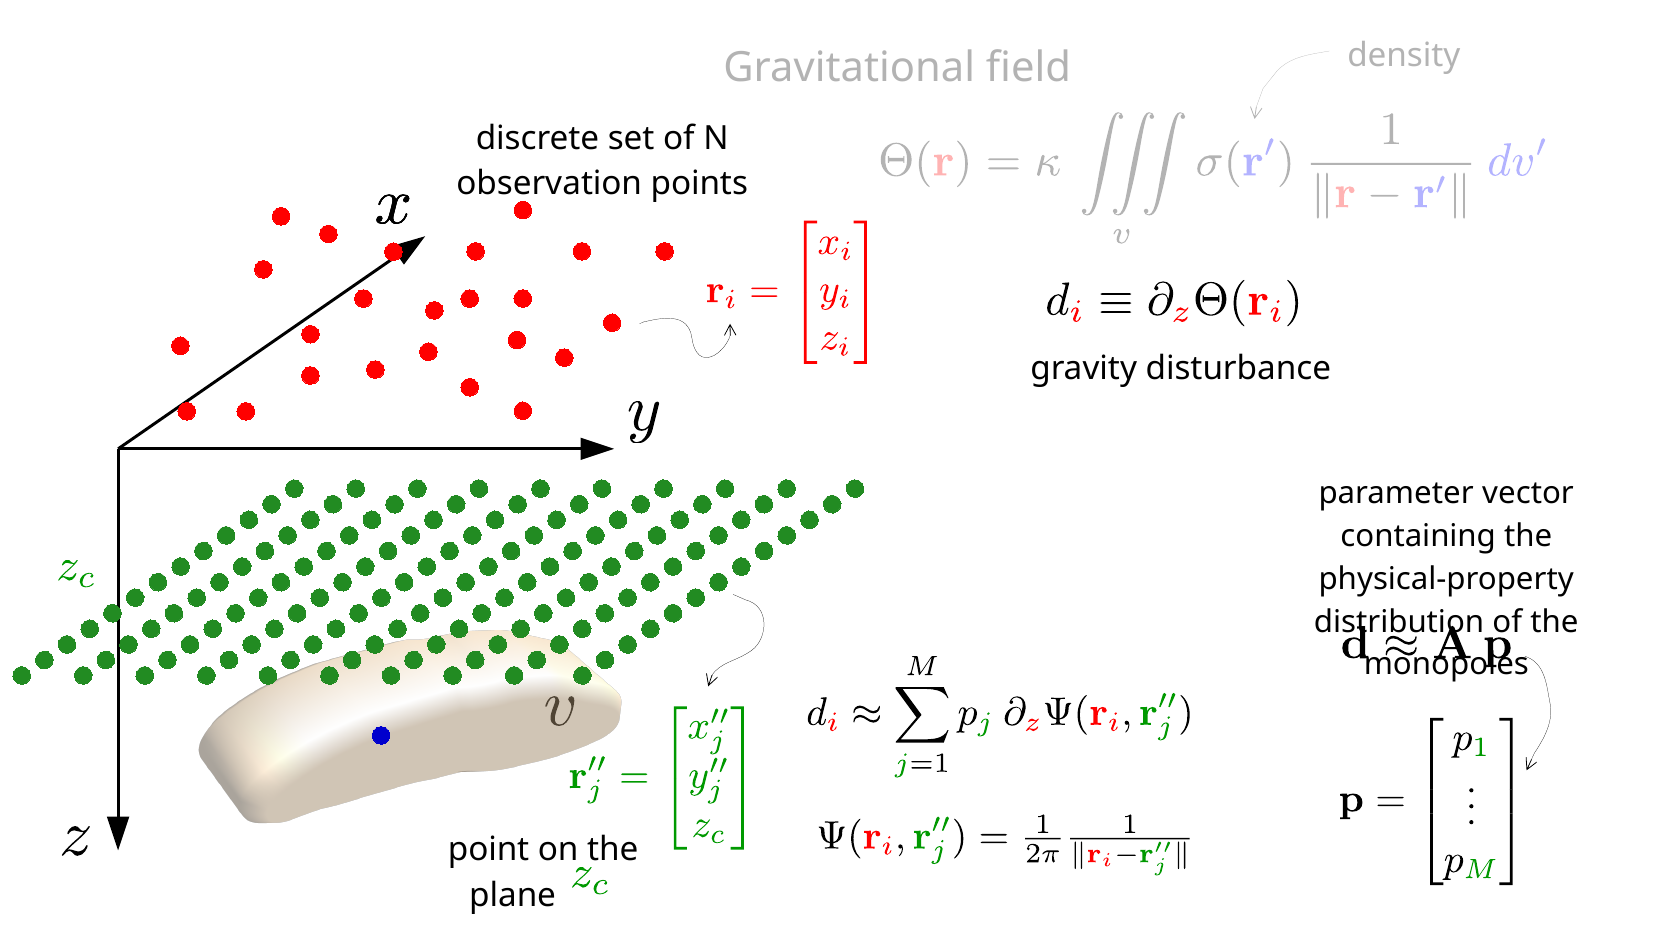

density
Gravitational field
discrete set of N observation points
gravity disturbance
parameter vector containing the physical-property distribution of the monopoles
point on the
 plane